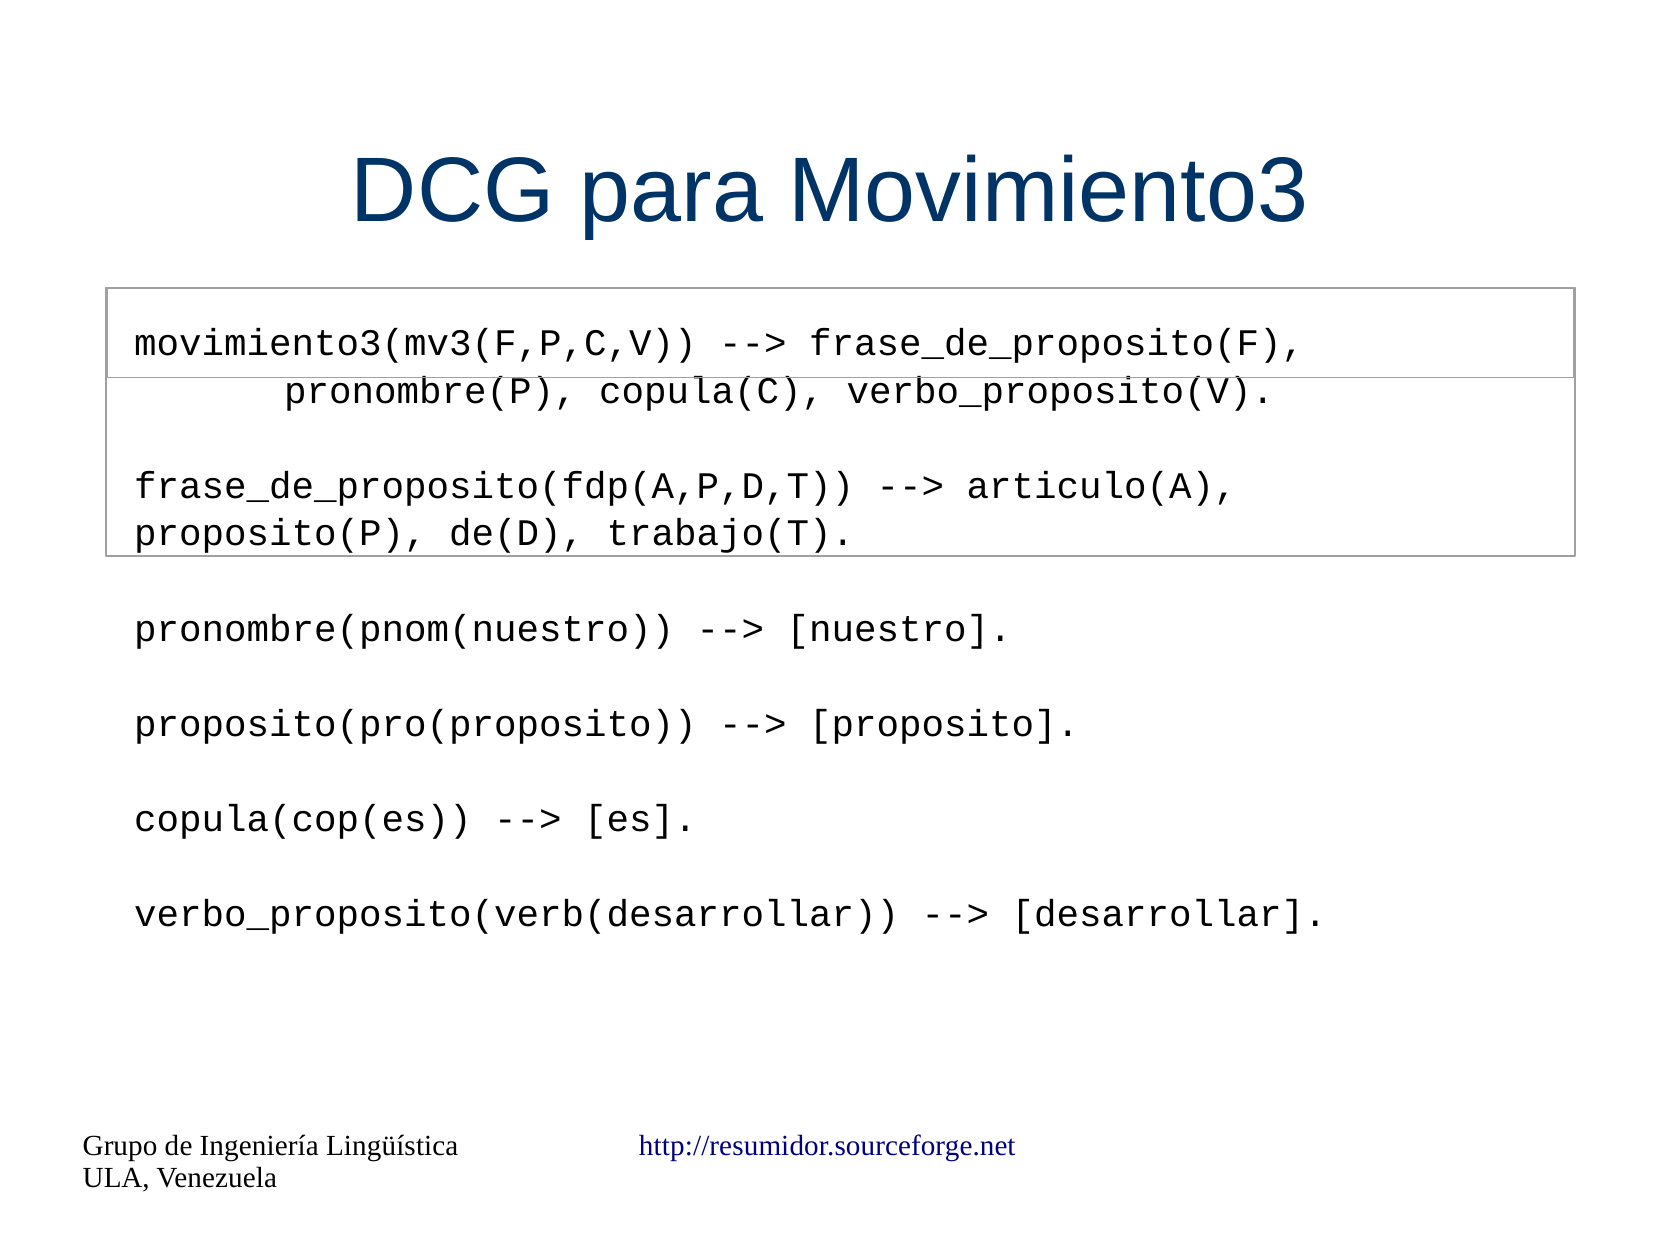

DCG para Movimiento3
movimiento3(mv3(F,P,C,V)) --> frase_de_proposito(F),
	pronombre(P), copula(C), verbo_proposito(V).
frase_de_proposito(fdp(A,P,D,T)) --> articulo(A), 	proposito(P), de(D), trabajo(T).
pronombre(pnom(nuestro)) --> [nuestro].
proposito(pro(proposito)) --> [proposito].
copula(cop(es)) --> [es].
verbo_proposito(verb(desarrollar)) --> [desarrollar].